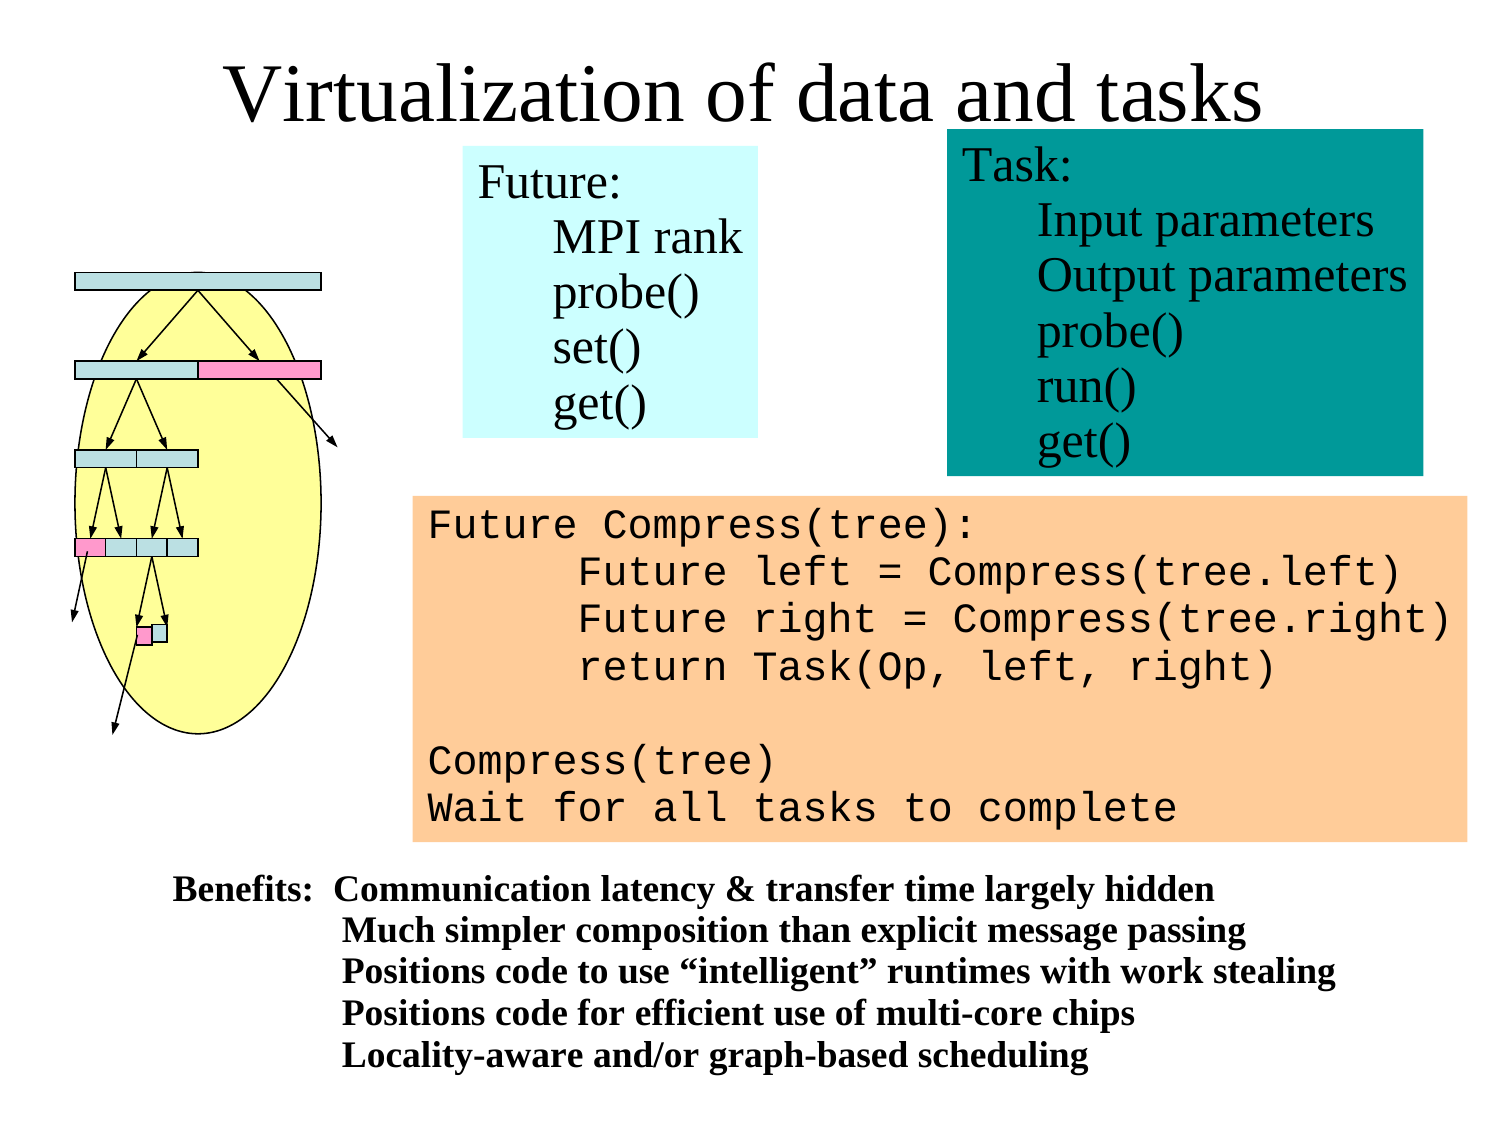

# Virtualization of data and tasks
Task:
 Input parameters
 Output parameters
 probe()
 run()
 get()
Future:
 MPI rank
 probe()
 set()
 get()
Future Compress(tree):
	Future left = Compress(tree.left)
	Future right = Compress(tree.right)
	return Task(Op, left, right)
Compress(tree)
Wait for all tasks to complete
Benefits: Communication latency & transfer time largely hidden
	 Much simpler composition than explicit message passing
	 Positions code to use “intelligent” runtimes with work stealing
	 Positions code for efficient use of multi-core chips
	 Locality-aware and/or graph-based scheduling